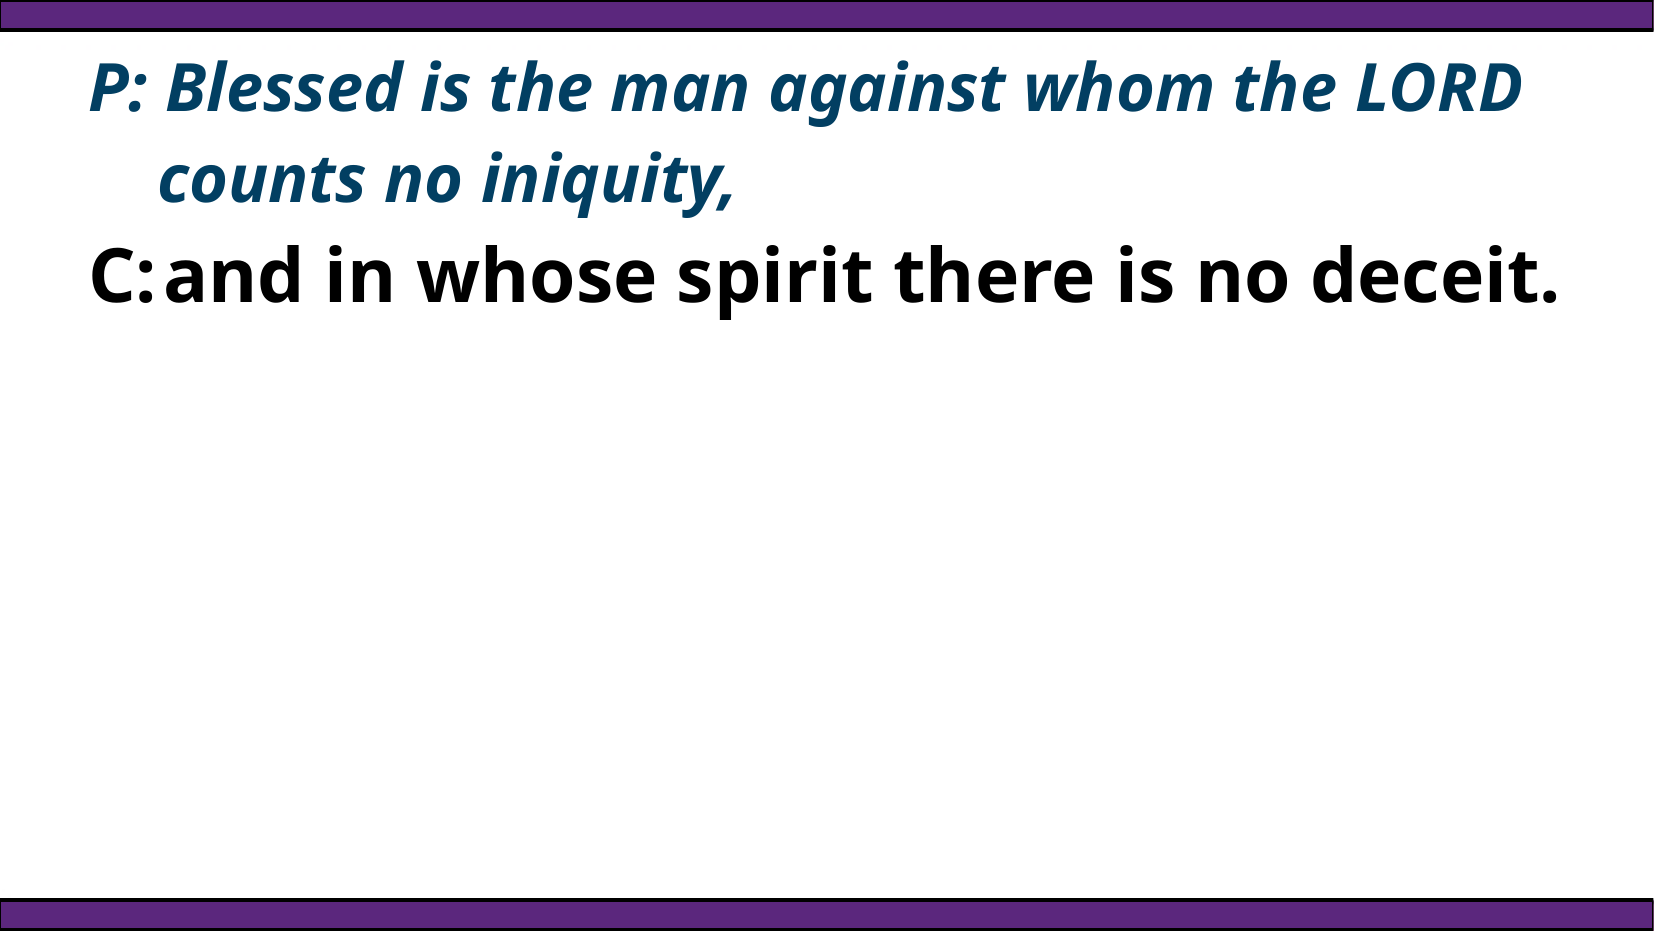

P: Blessed is the man against whom the Lord
 counts no iniquity,
C:	and in whose spirit there is no deceit.